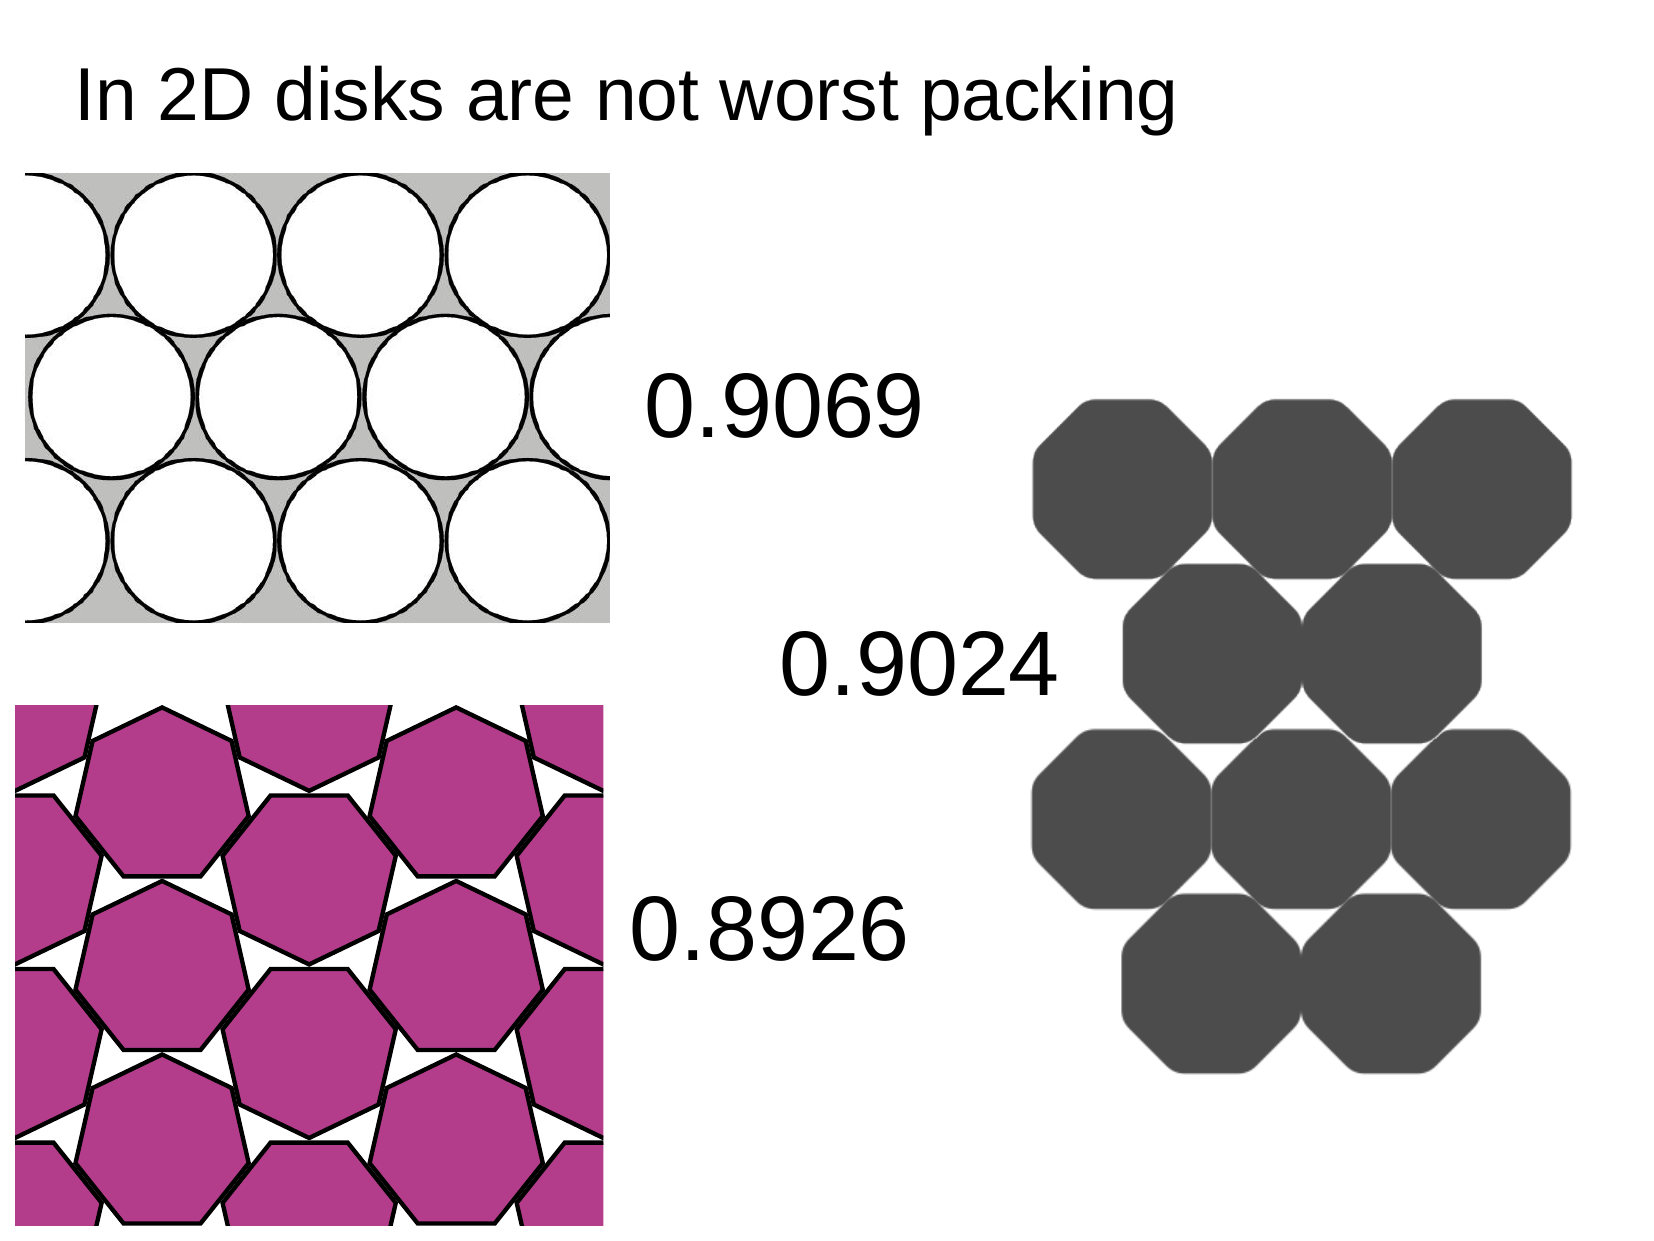

In 2D disks are not worst packing
0.9069
0.9024
0.8926